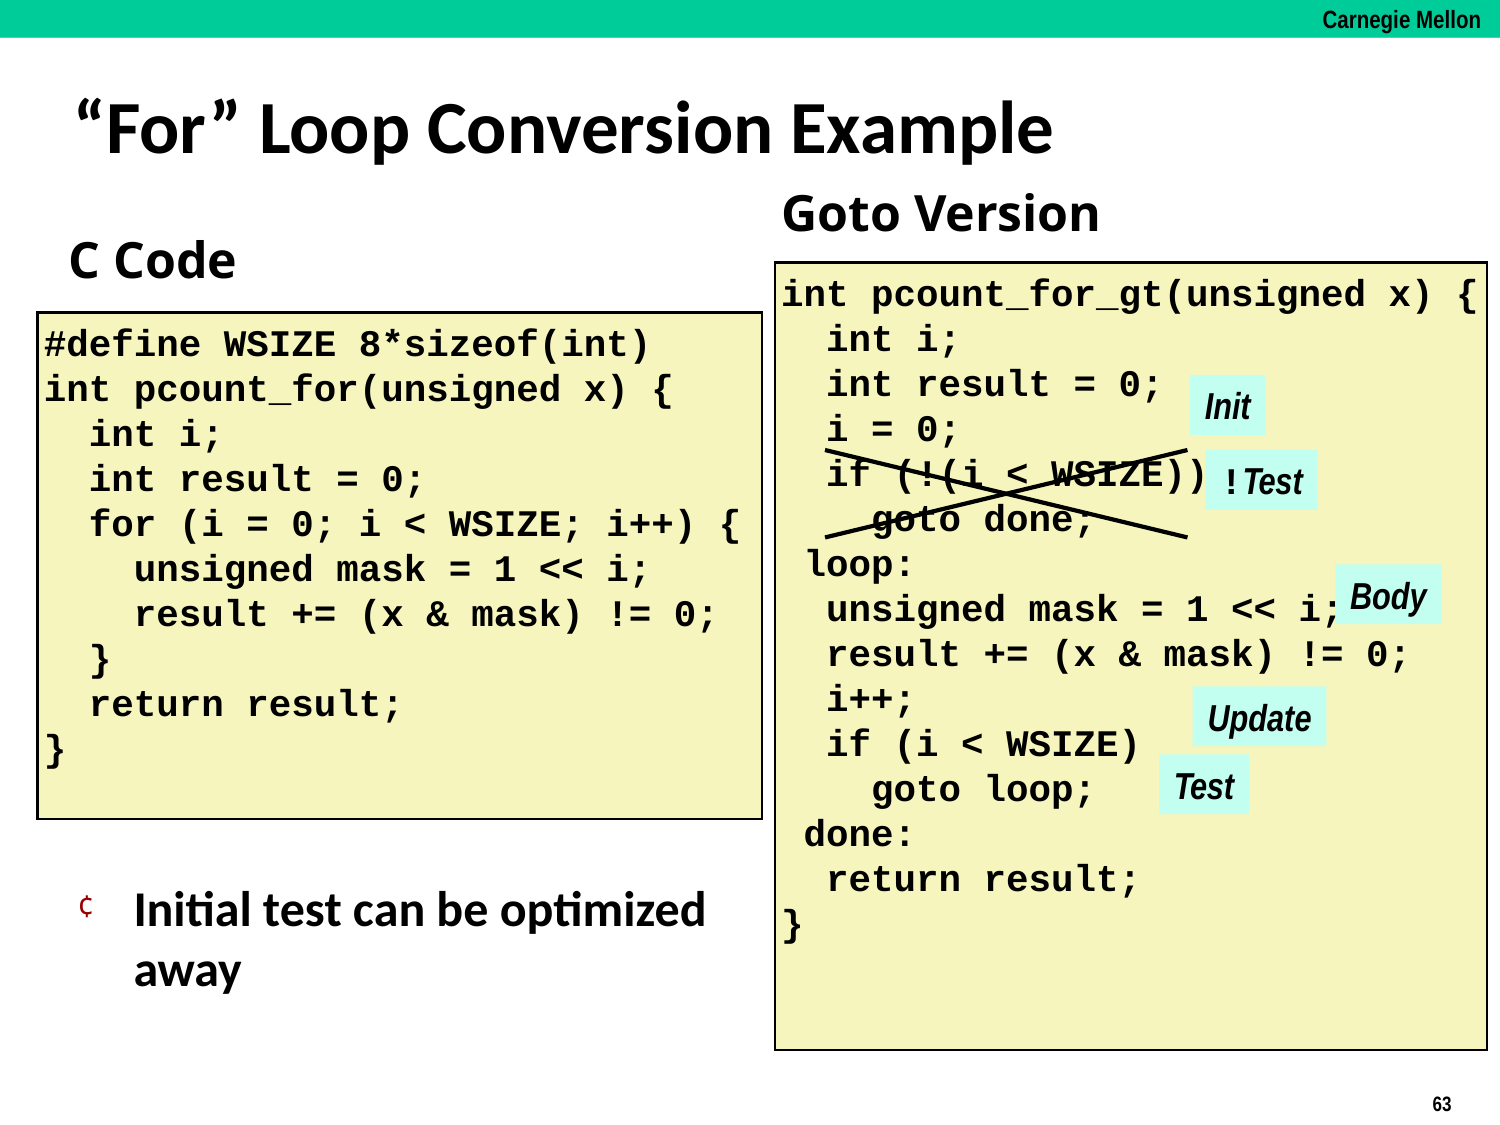

Carnegie Mellon
# “For” Loop Conversion Example
Goto Version
C Code
int pcount_for_gt(unsigned x) {
 int i;
 int result = 0;
 i = 0;
 if (!(i < WSIZE))
 goto done;
 loop:
 unsigned mask = 1 << i;
 result += (x & mask) != 0;
 i++;
 if (i < WSIZE)
 goto loop;
 done:
 return result;
}
#define WSIZE 8*sizeof(int)
int pcount_for(unsigned x) {
 int i;
 int result = 0;
 for (i = 0; i < WSIZE; i++) {
 unsigned mask = 1 << i;
 result += (x & mask) != 0;
 }
 return result;
}
Init
!Test
Body
Update
Test
Initial test can be optimized away